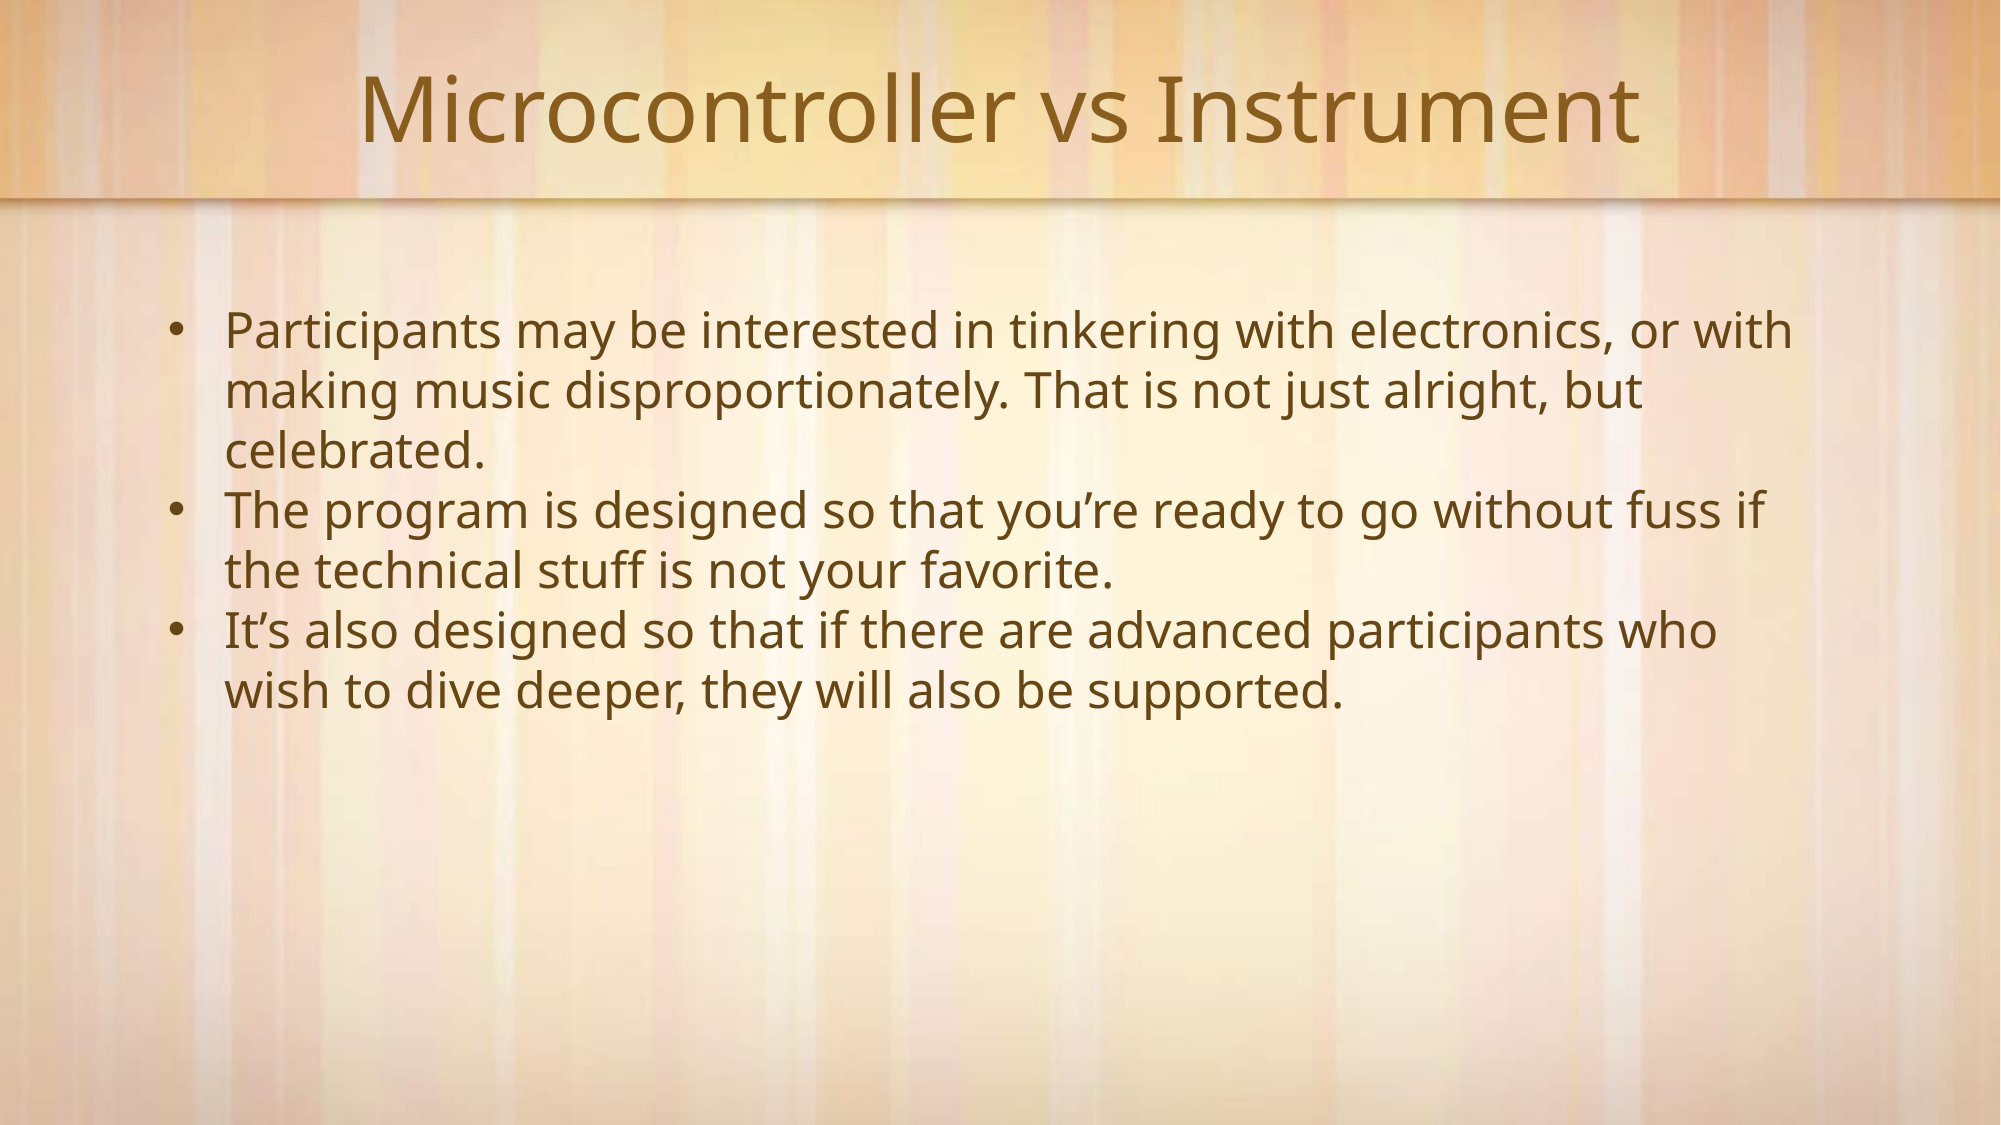

Microcontroller vs Instrument
# Participants may be interested in tinkering with electronics, or with making music disproportionately. That is not just alright, but celebrated.
The program is designed so that you’re ready to go without fuss if the technical stuff is not your favorite.
It’s also designed so that if there are advanced participants who wish to dive deeper, they will also be supported.